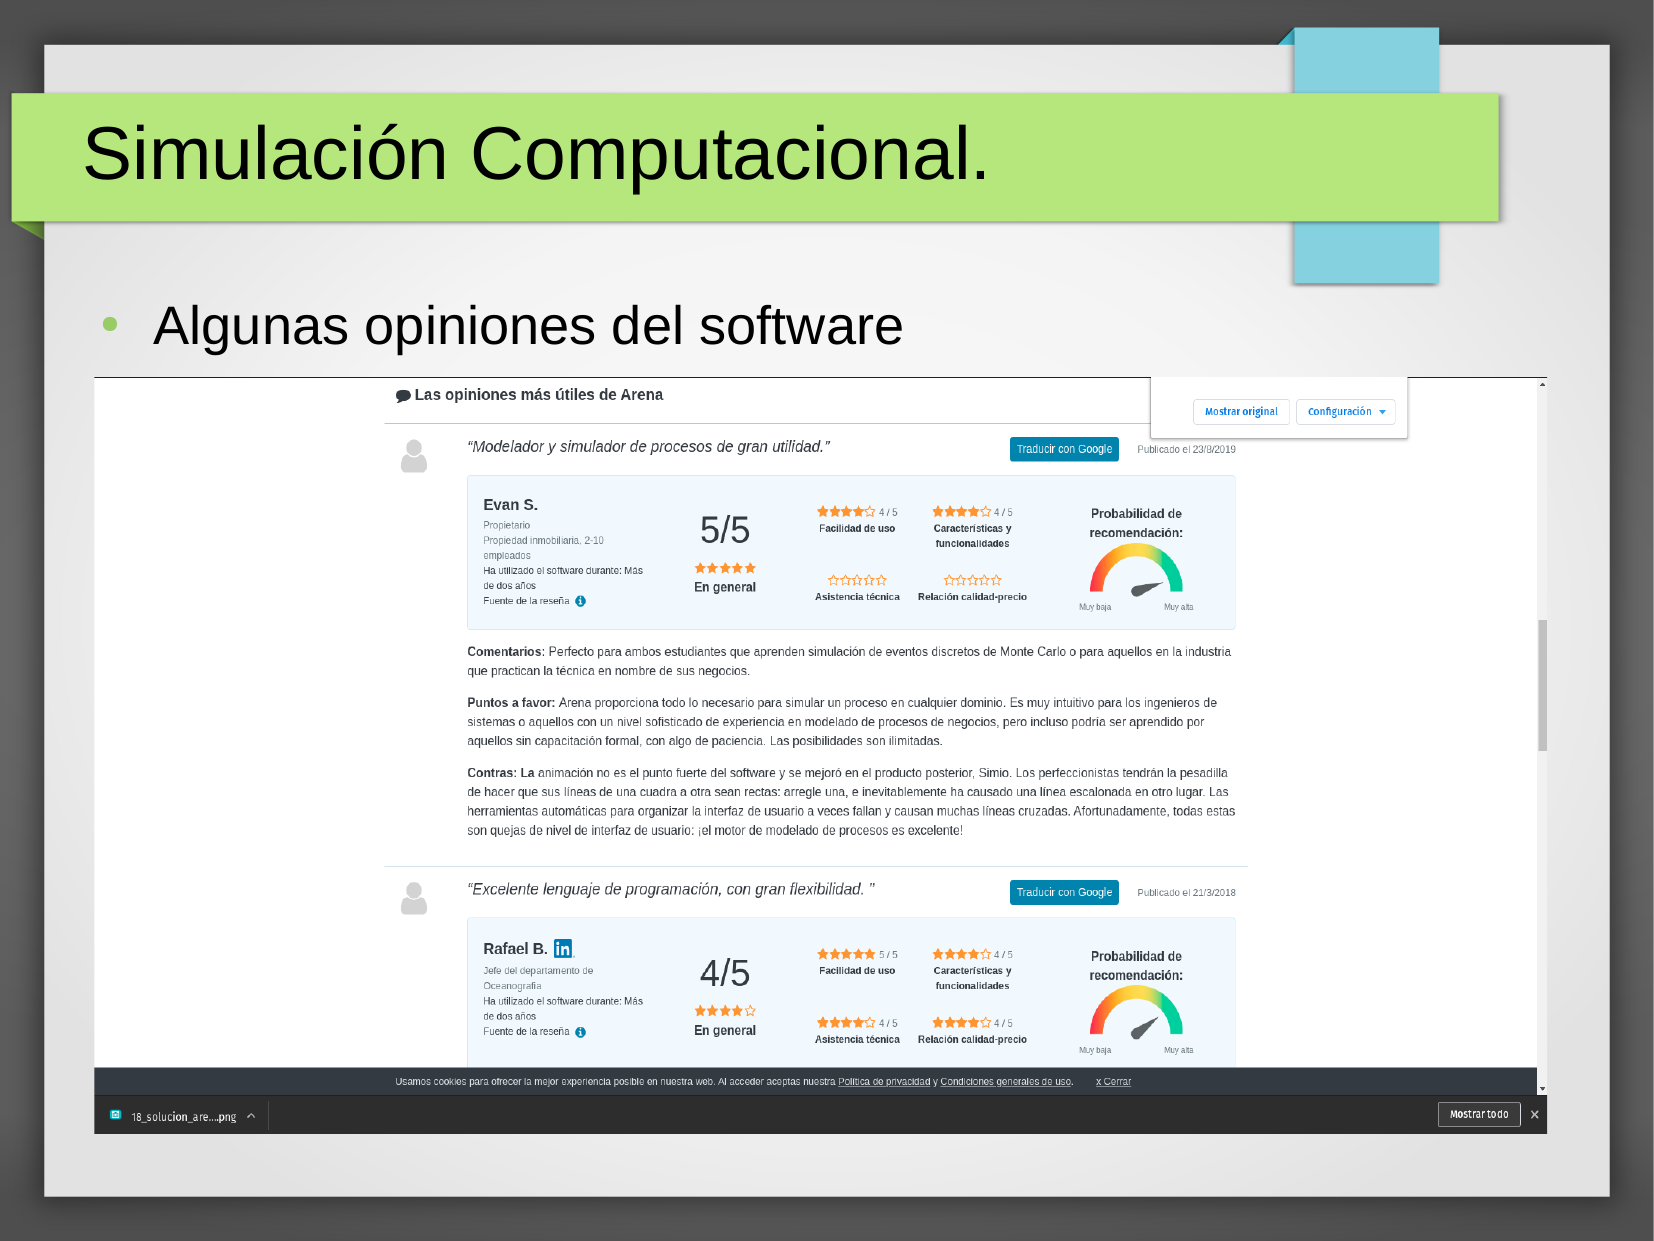

# Simulación Computacional.
Algunas opiniones del software